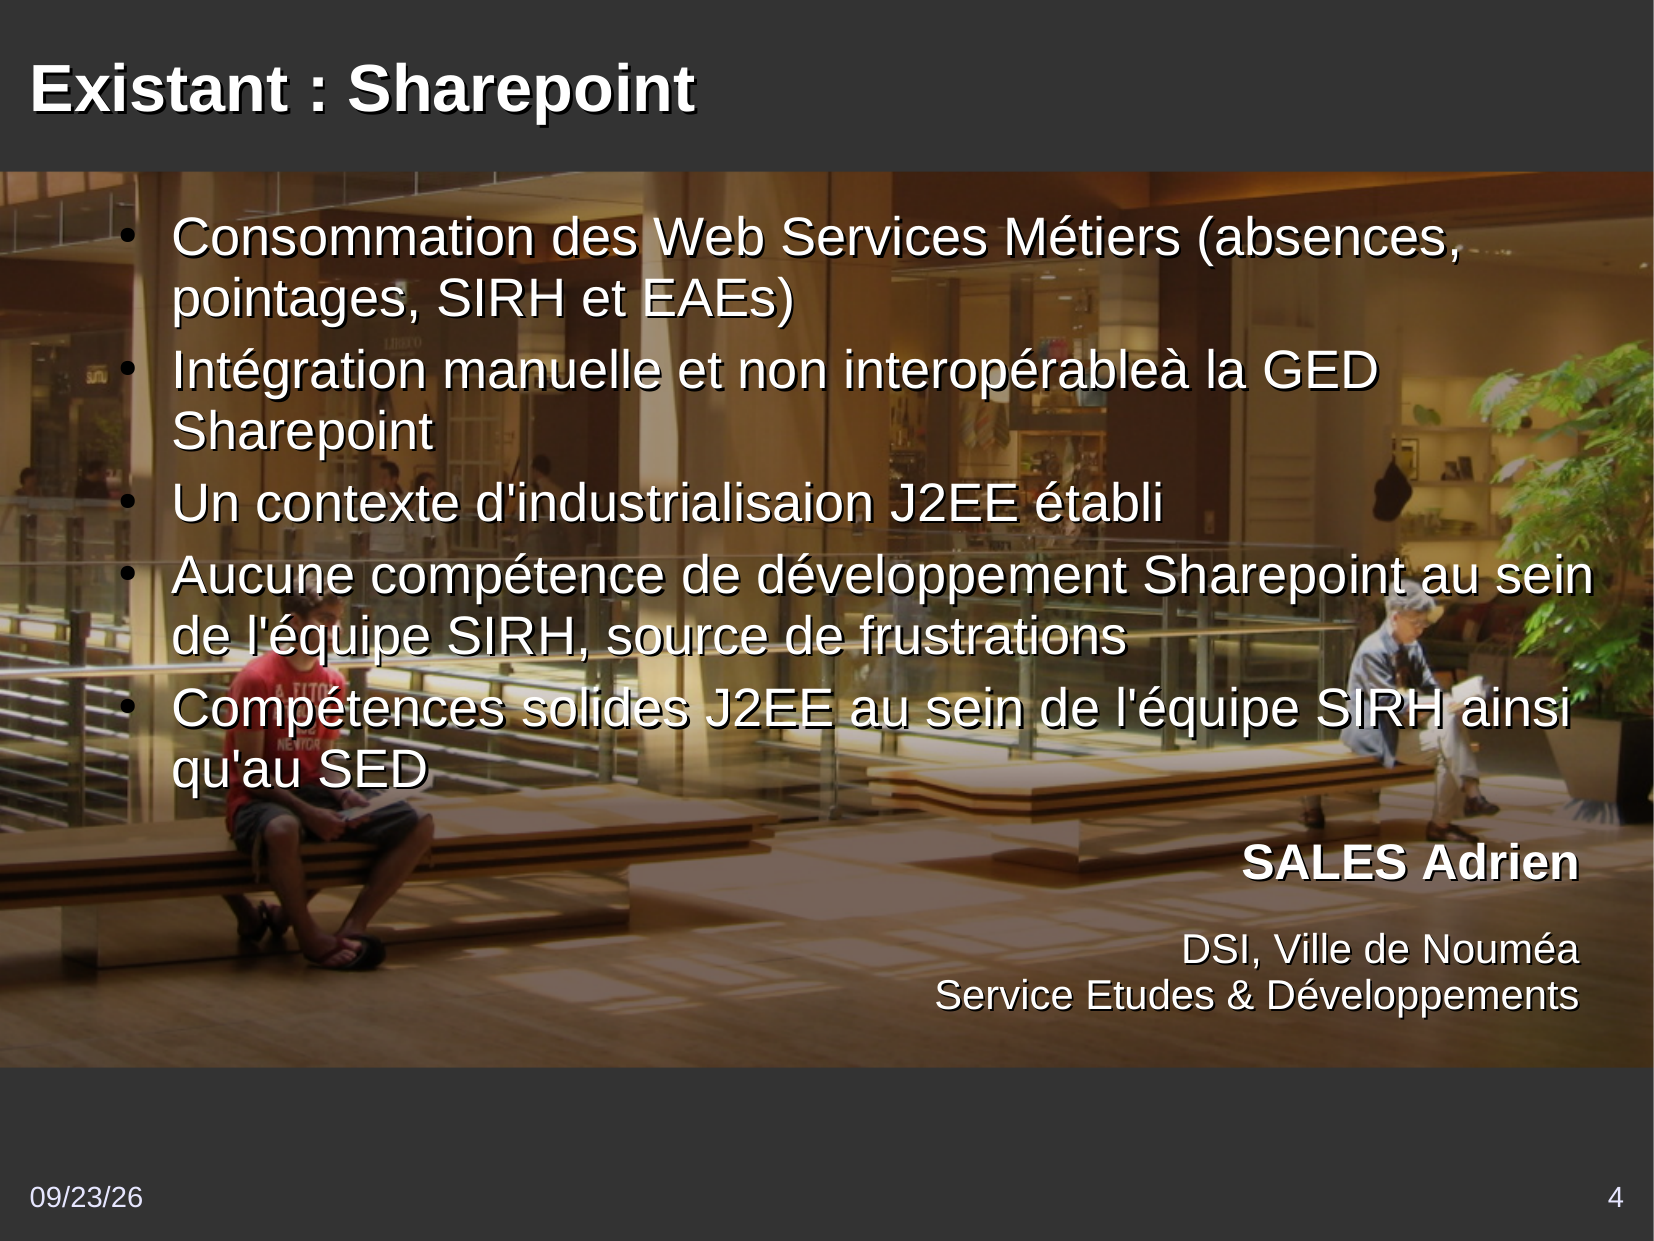

# Existant : Sharepoint
Consommation des Web Services Métiers (absences, pointages, SIRH et EAEs)
Intégration manuelle et non interopérableà la GED Sharepoint
Un contexte d'industrialisaion J2EE établi
Aucune compétence de développement Sharepoint au sein de l'équipe SIRH, source de frustrations
Compétences solides J2EE au sein de l'équipe SIRH ainsi qu'au SED
4